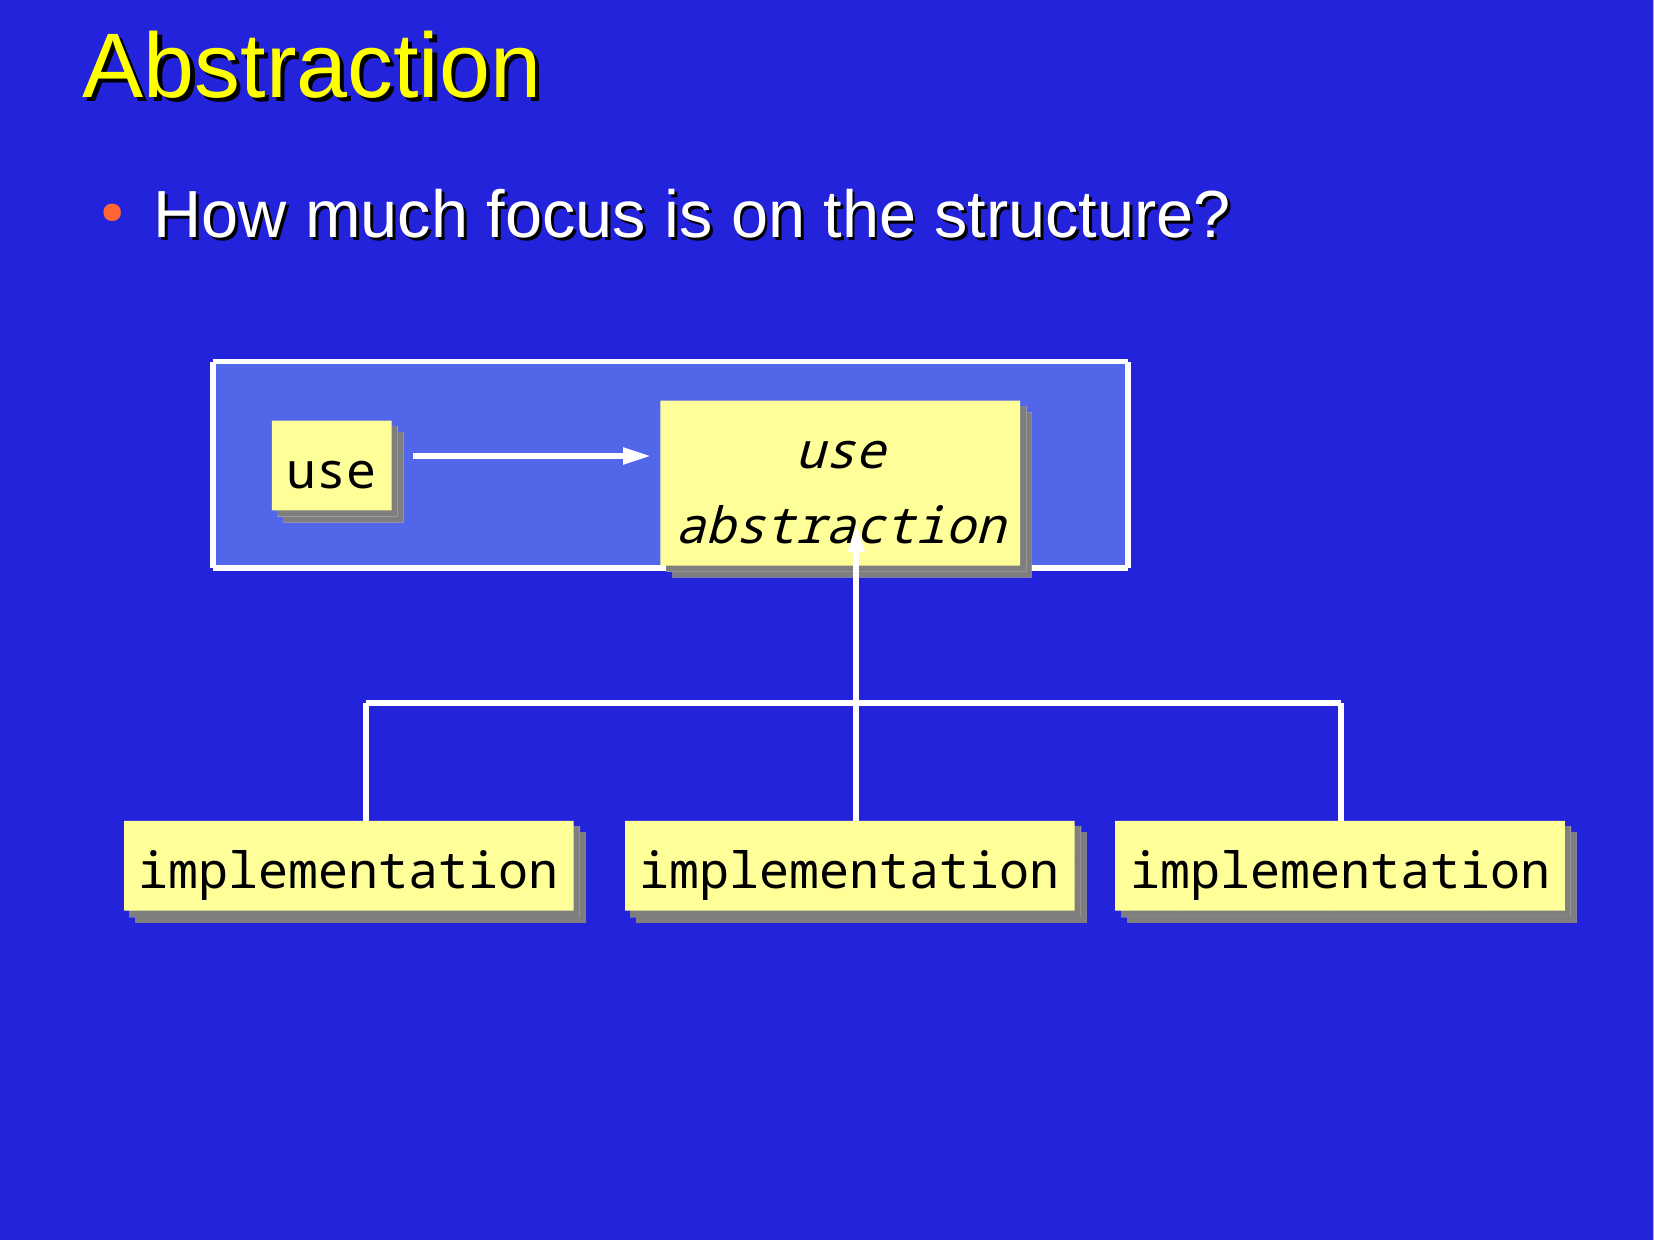

# Abstraction
How much focus is on the structure?
use
abstraction
use
implementation
implementation
implementation